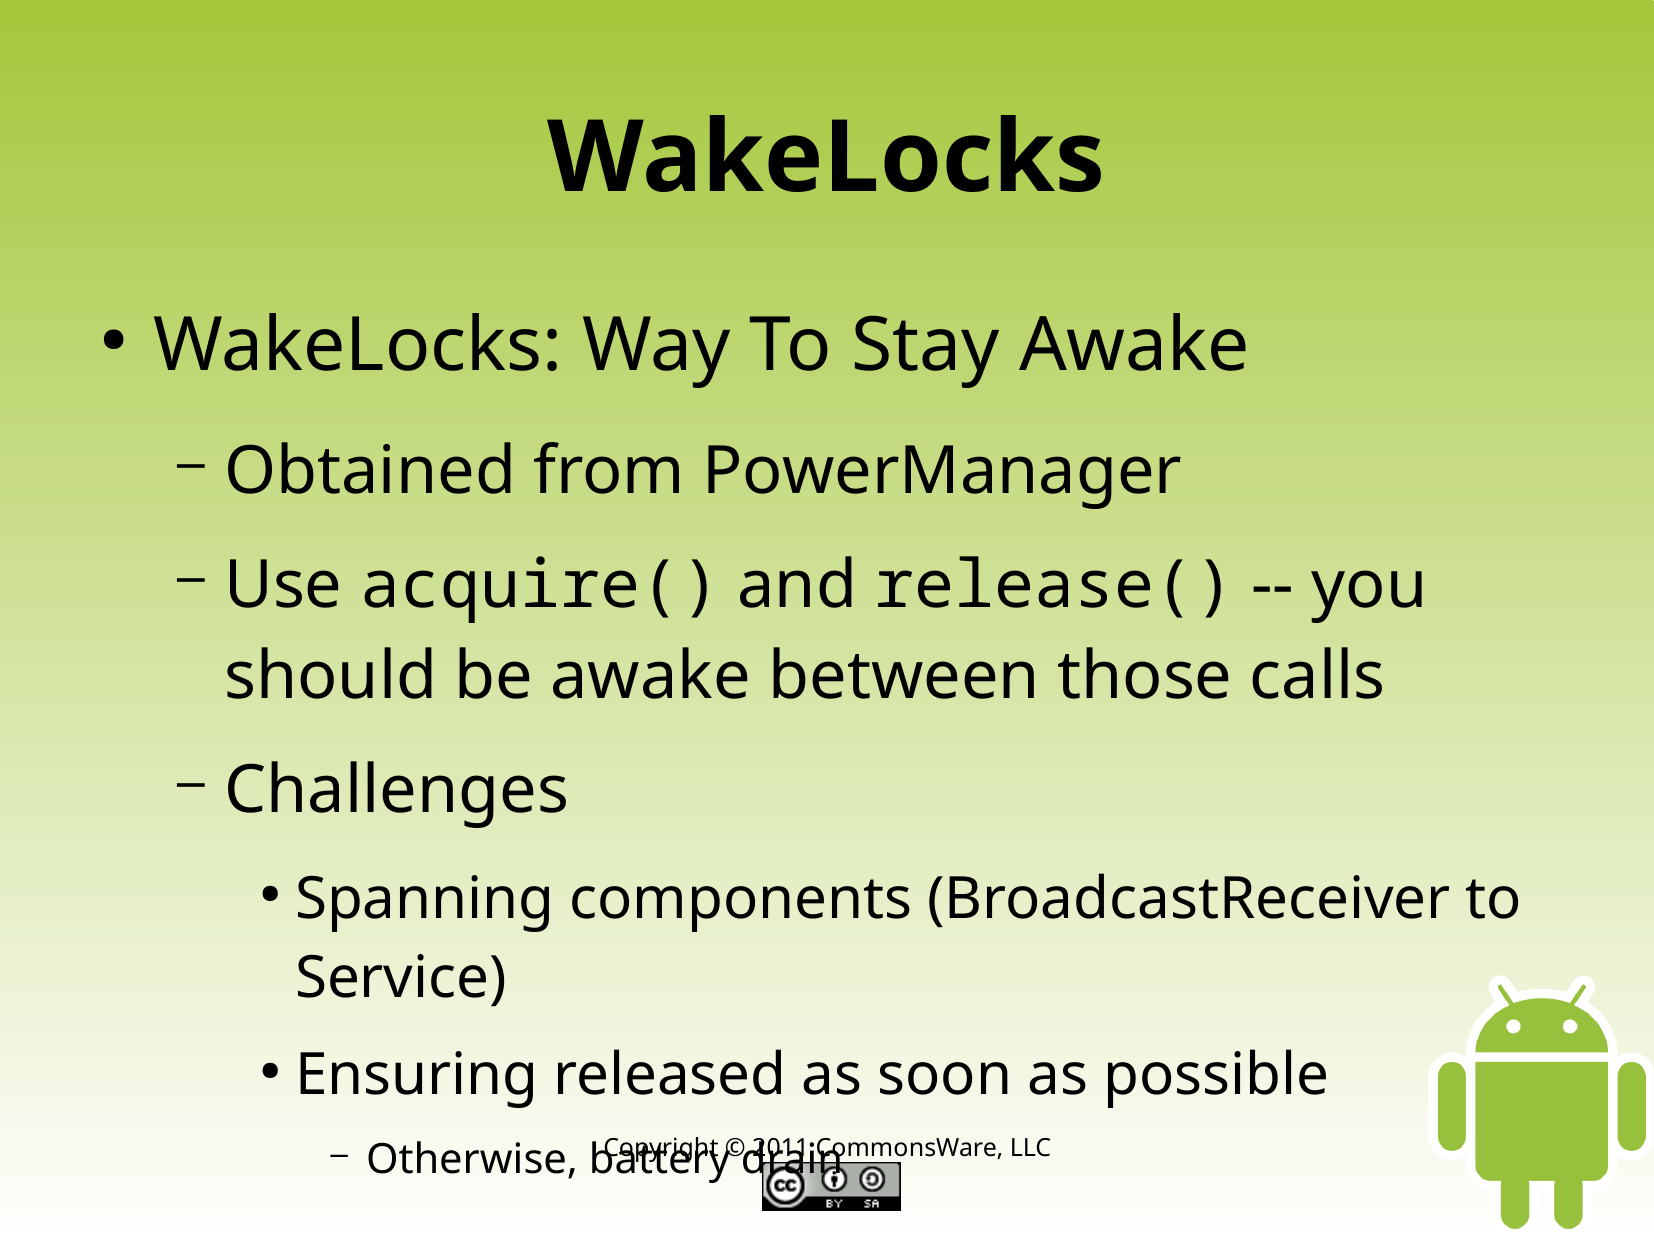

# WakeLocks
WakeLocks: Way To Stay Awake
Obtained from PowerManager
Use acquire() and release() -- you should be awake between those calls
Challenges
Spanning components (BroadcastReceiver to Service)
Ensuring released as soon as possible
Otherwise, battery drain